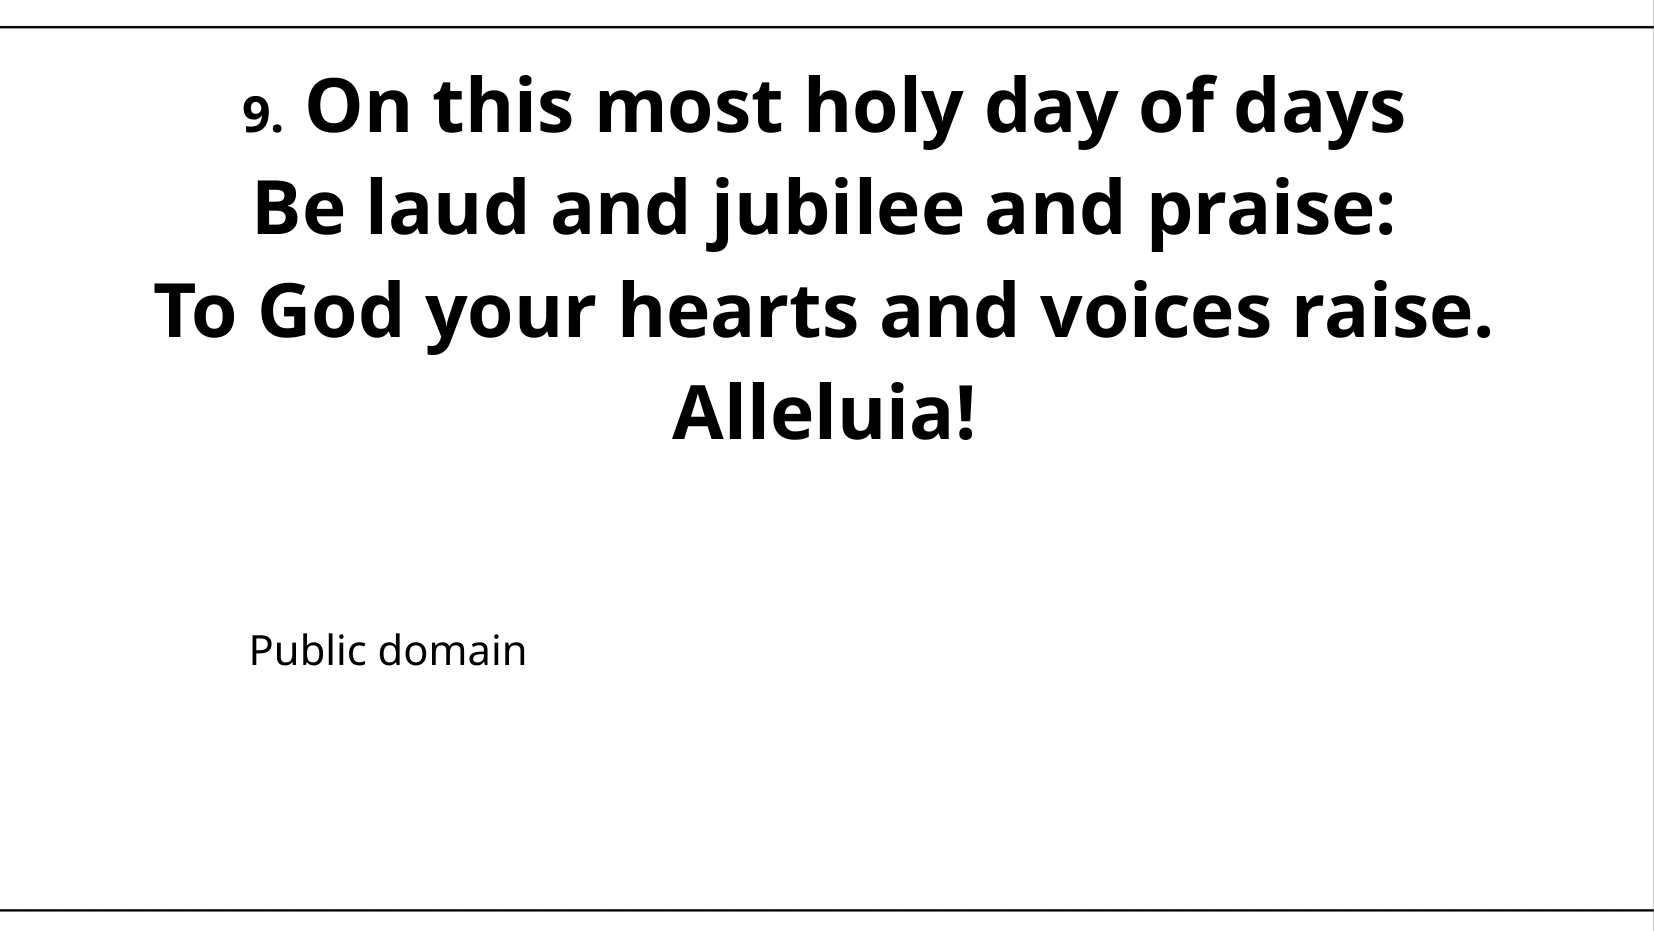

9. On this most holy day of days
Be laud and jubilee and praise:
To God your hearts and voices raise.
Alleluia!
 Public domain